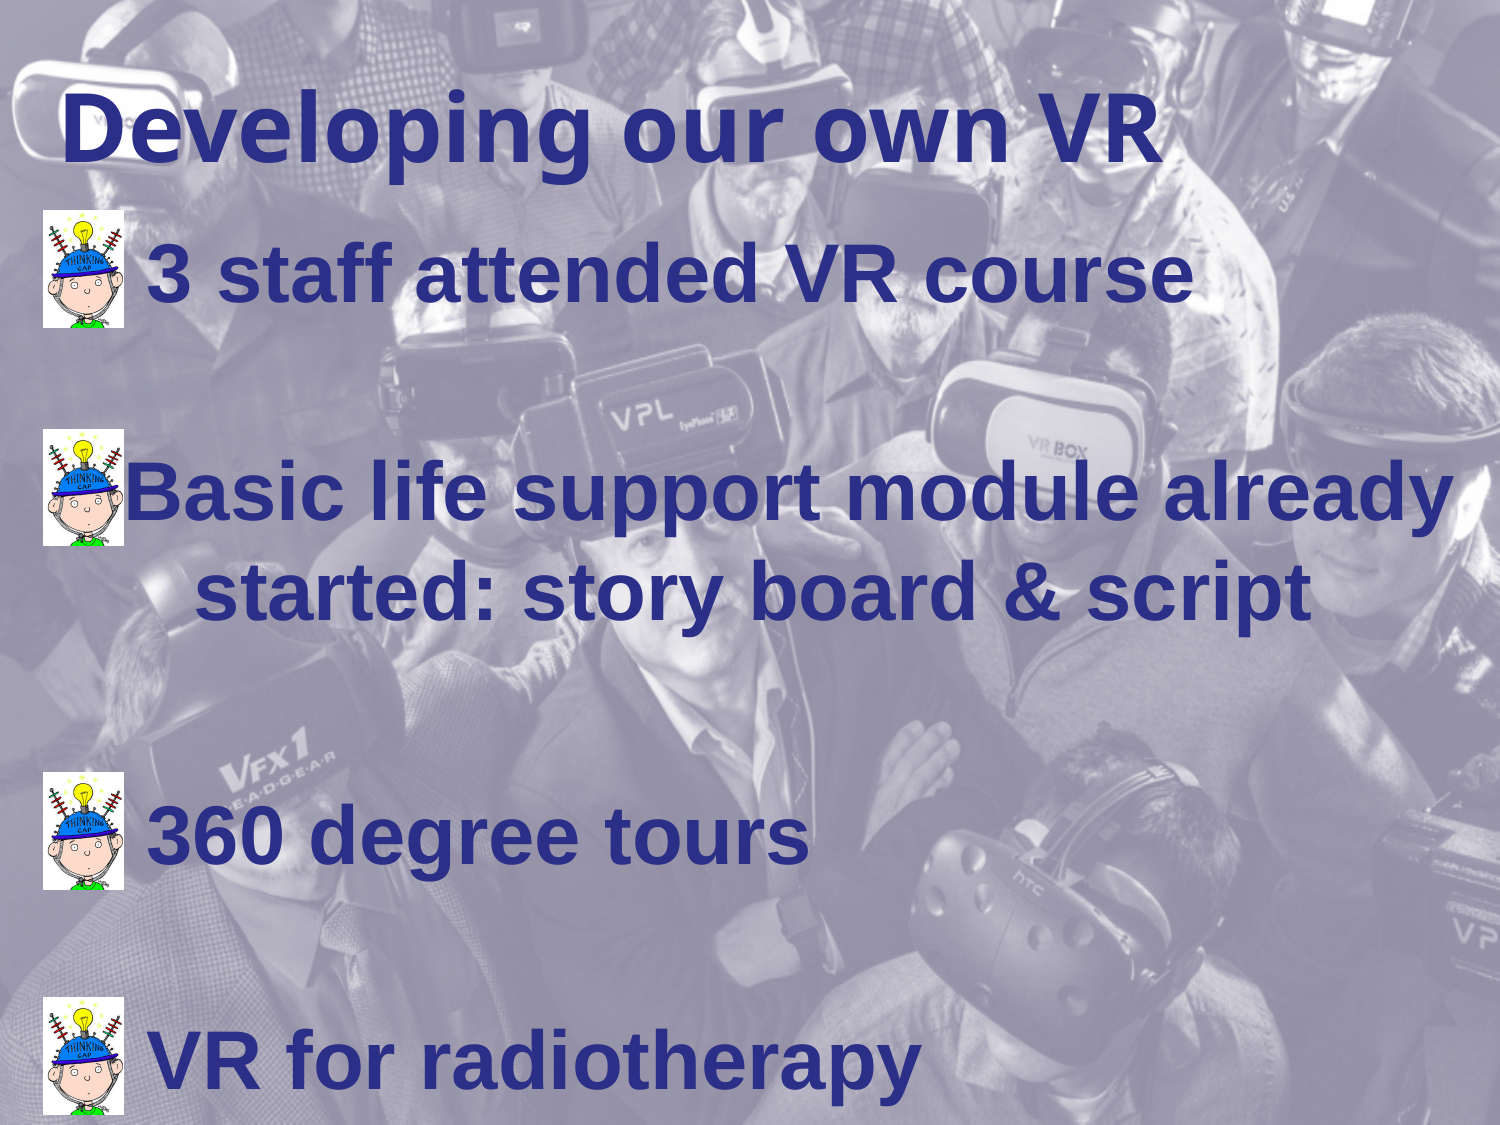

# Developing our own VR
 3 staff attended VR course
Basic life support module already started: story board & script
 360 degree tours
 VR for radiotherapy